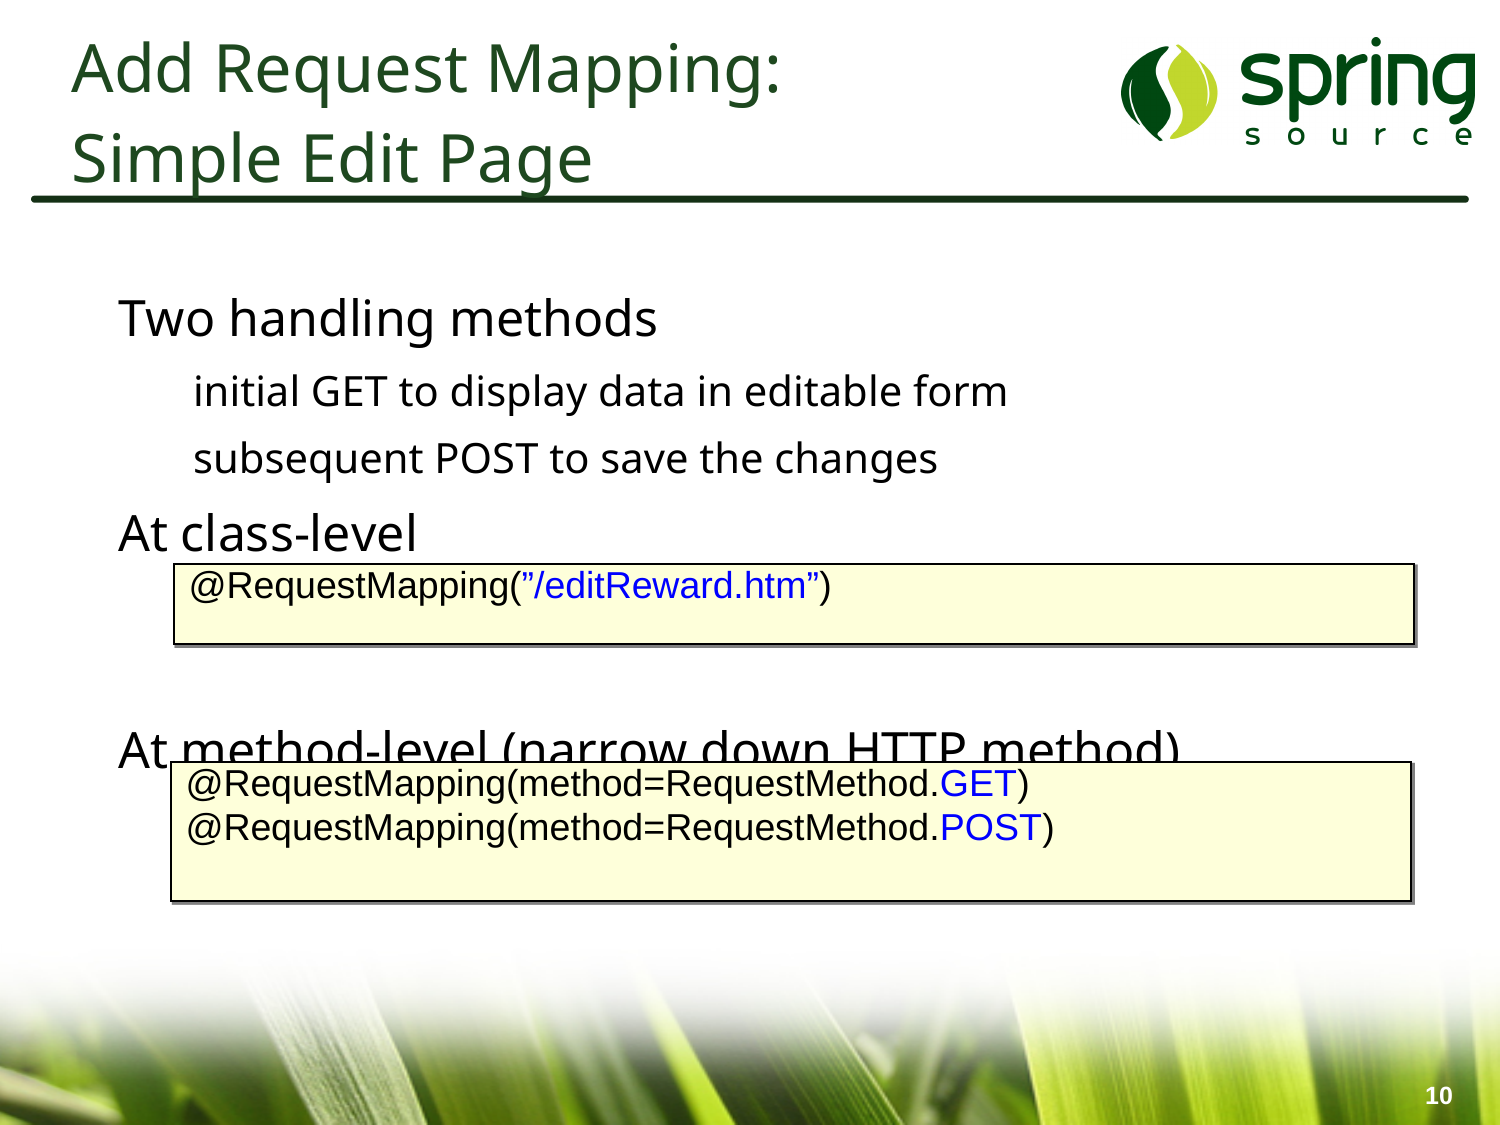

# Add Request Mapping: Simple Edit Page
Two handling methods
initial GET to display data in editable form
subsequent POST to save the changes
At class-level
At method-level (narrow down HTTP method)
@RequestMapping(”/editReward.htm”)
@RequestMapping(method=RequestMethod.GET)
@RequestMapping(method=RequestMethod.POST)